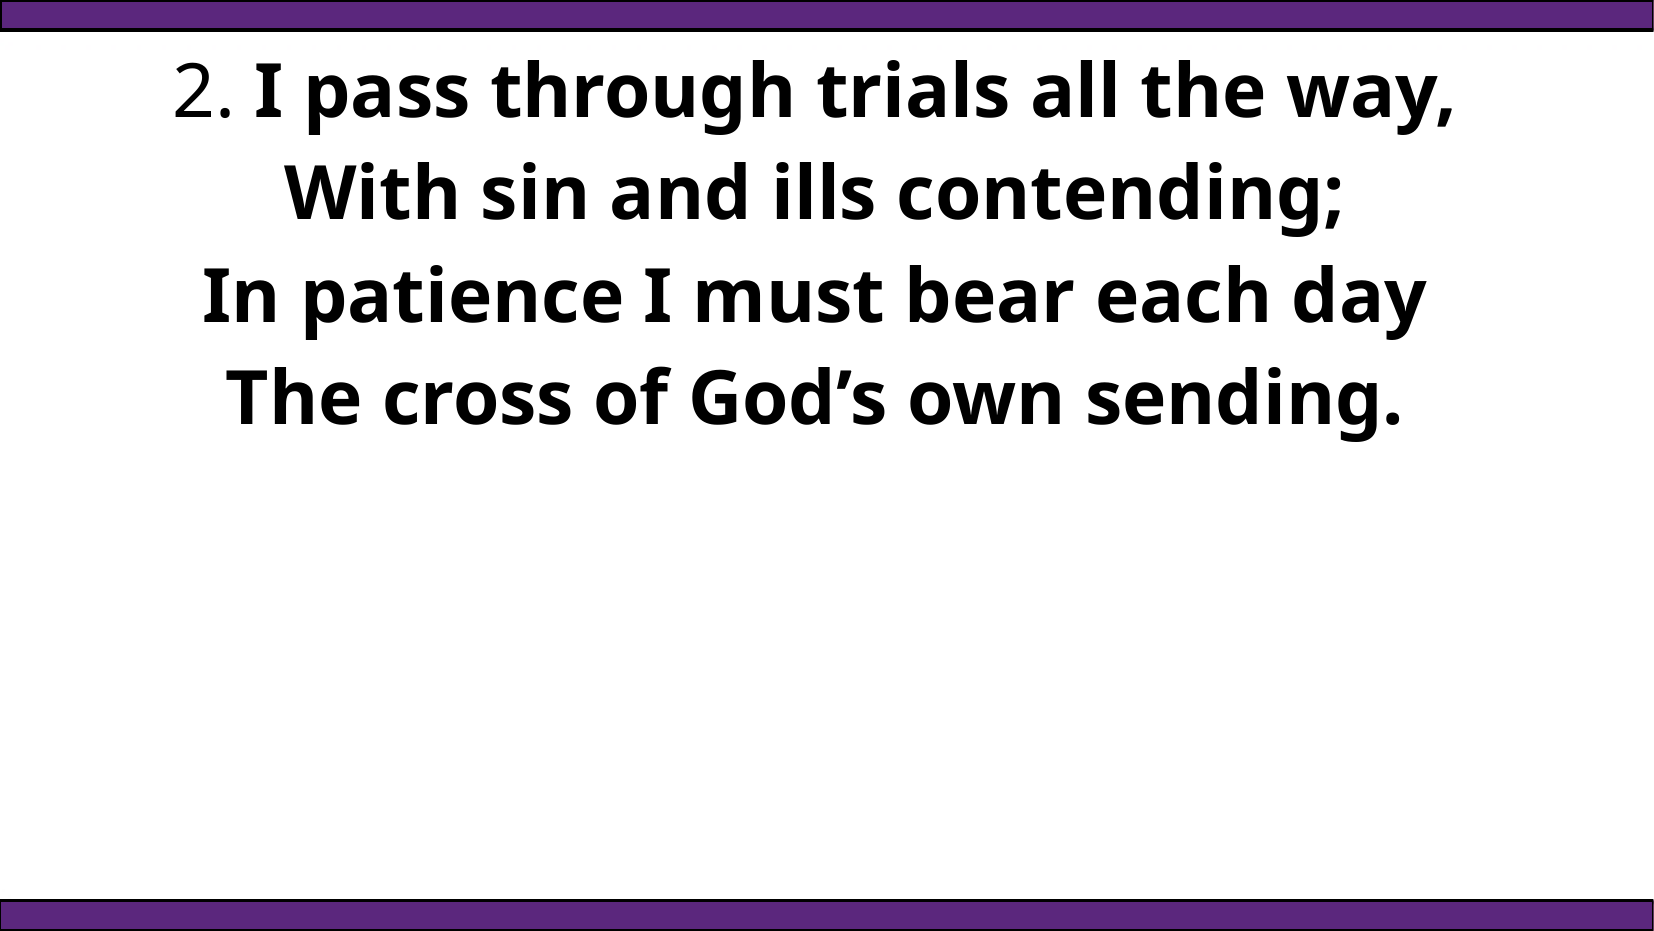

2. I pass through trials all the way,
With sin and ills contending;
In patience I must bear each day
The cross of God’s own sending.